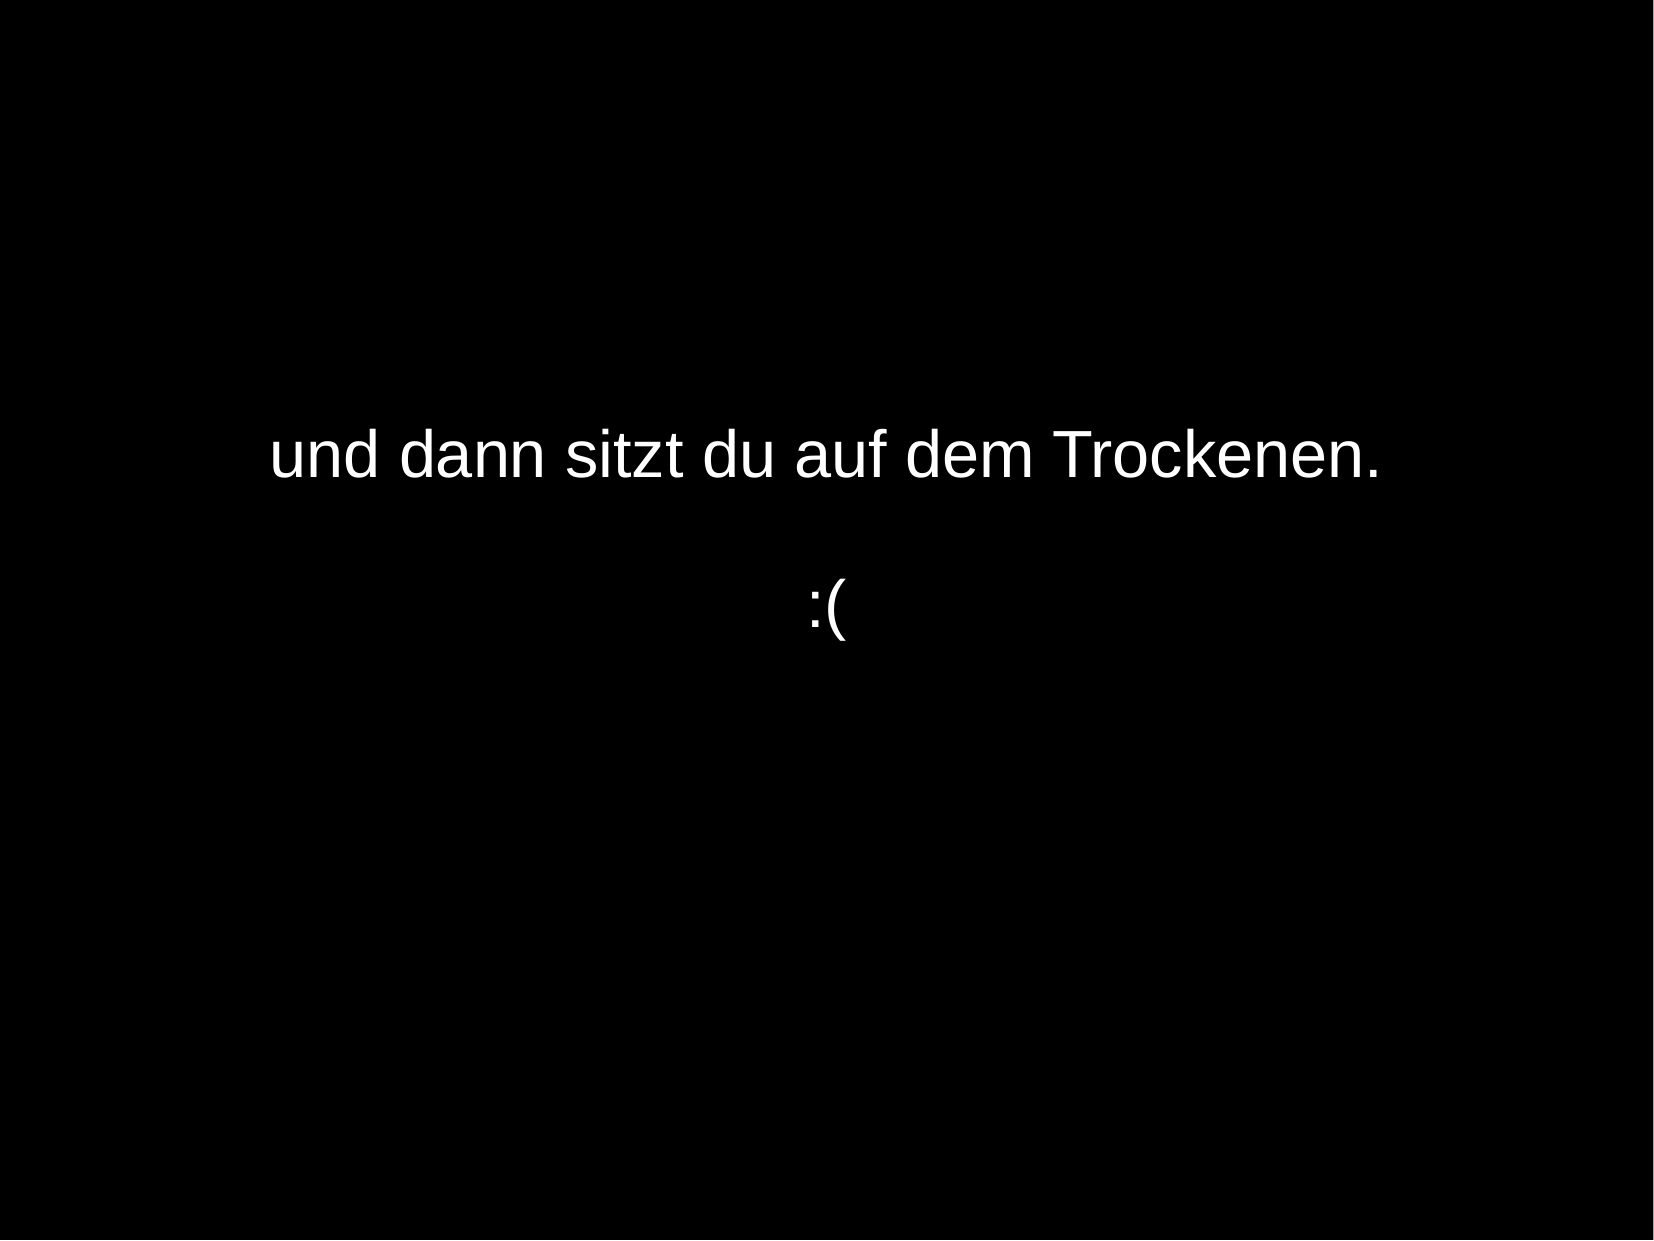

# und dann sitzt du auf dem Trockenen. :(